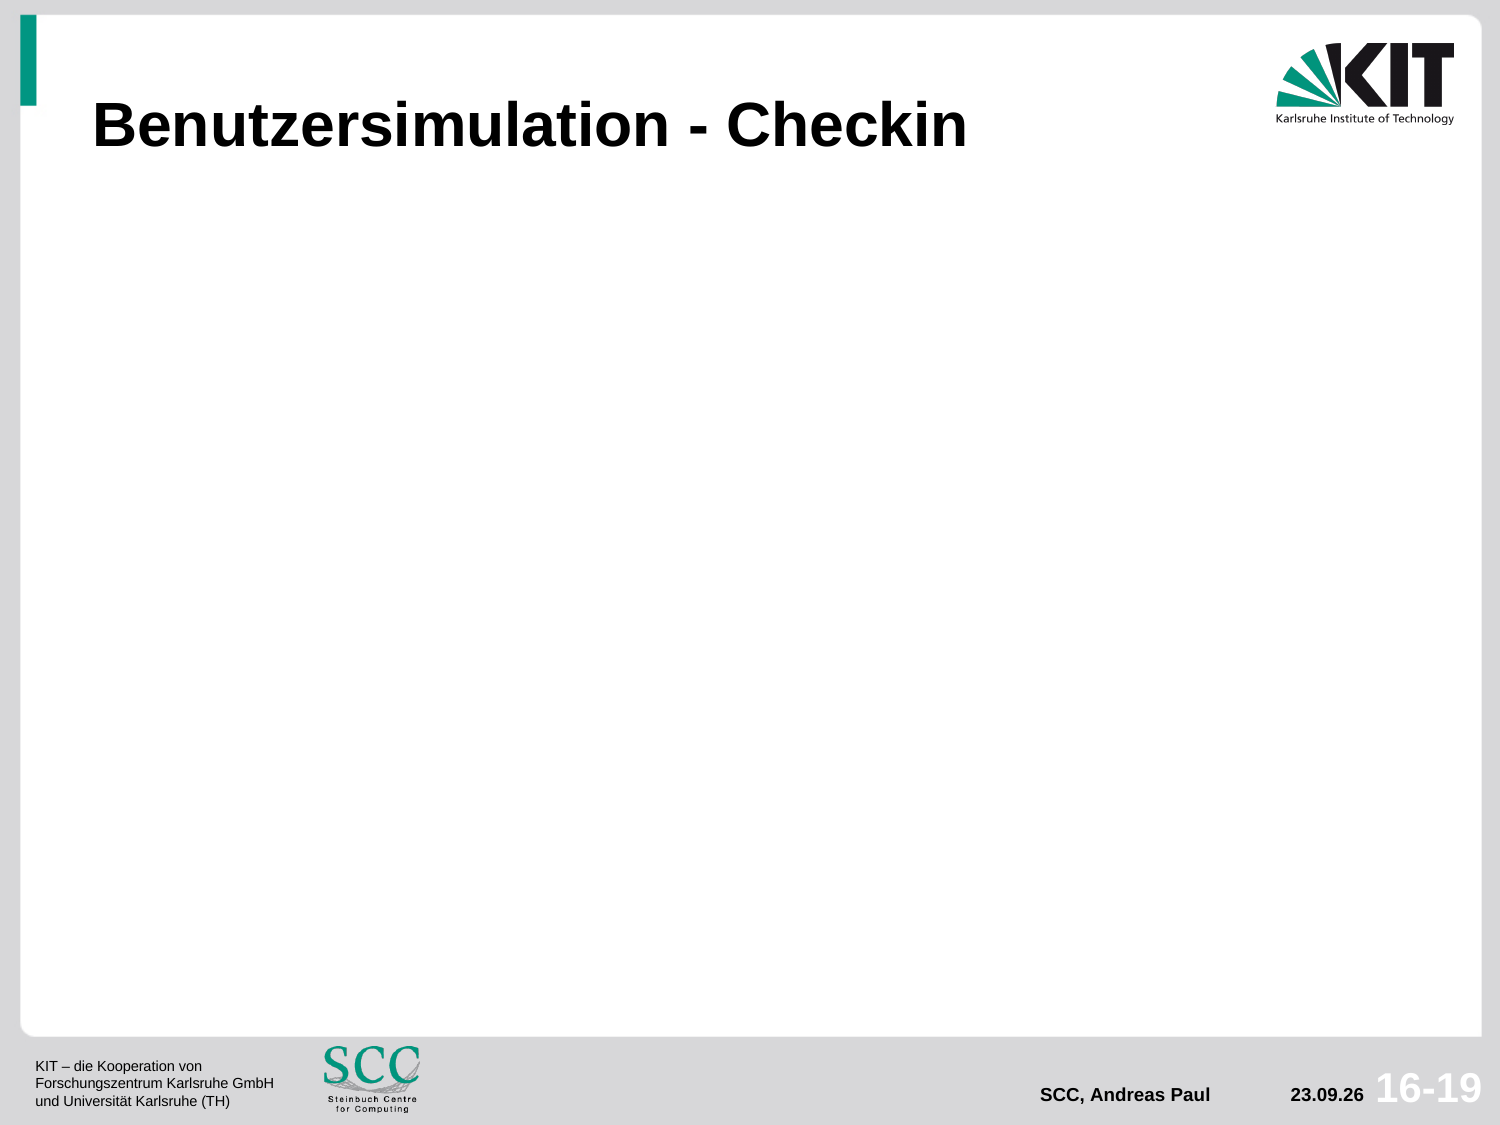

# Benutzersimulation - Checkin
16
SCC, Andreas Paul